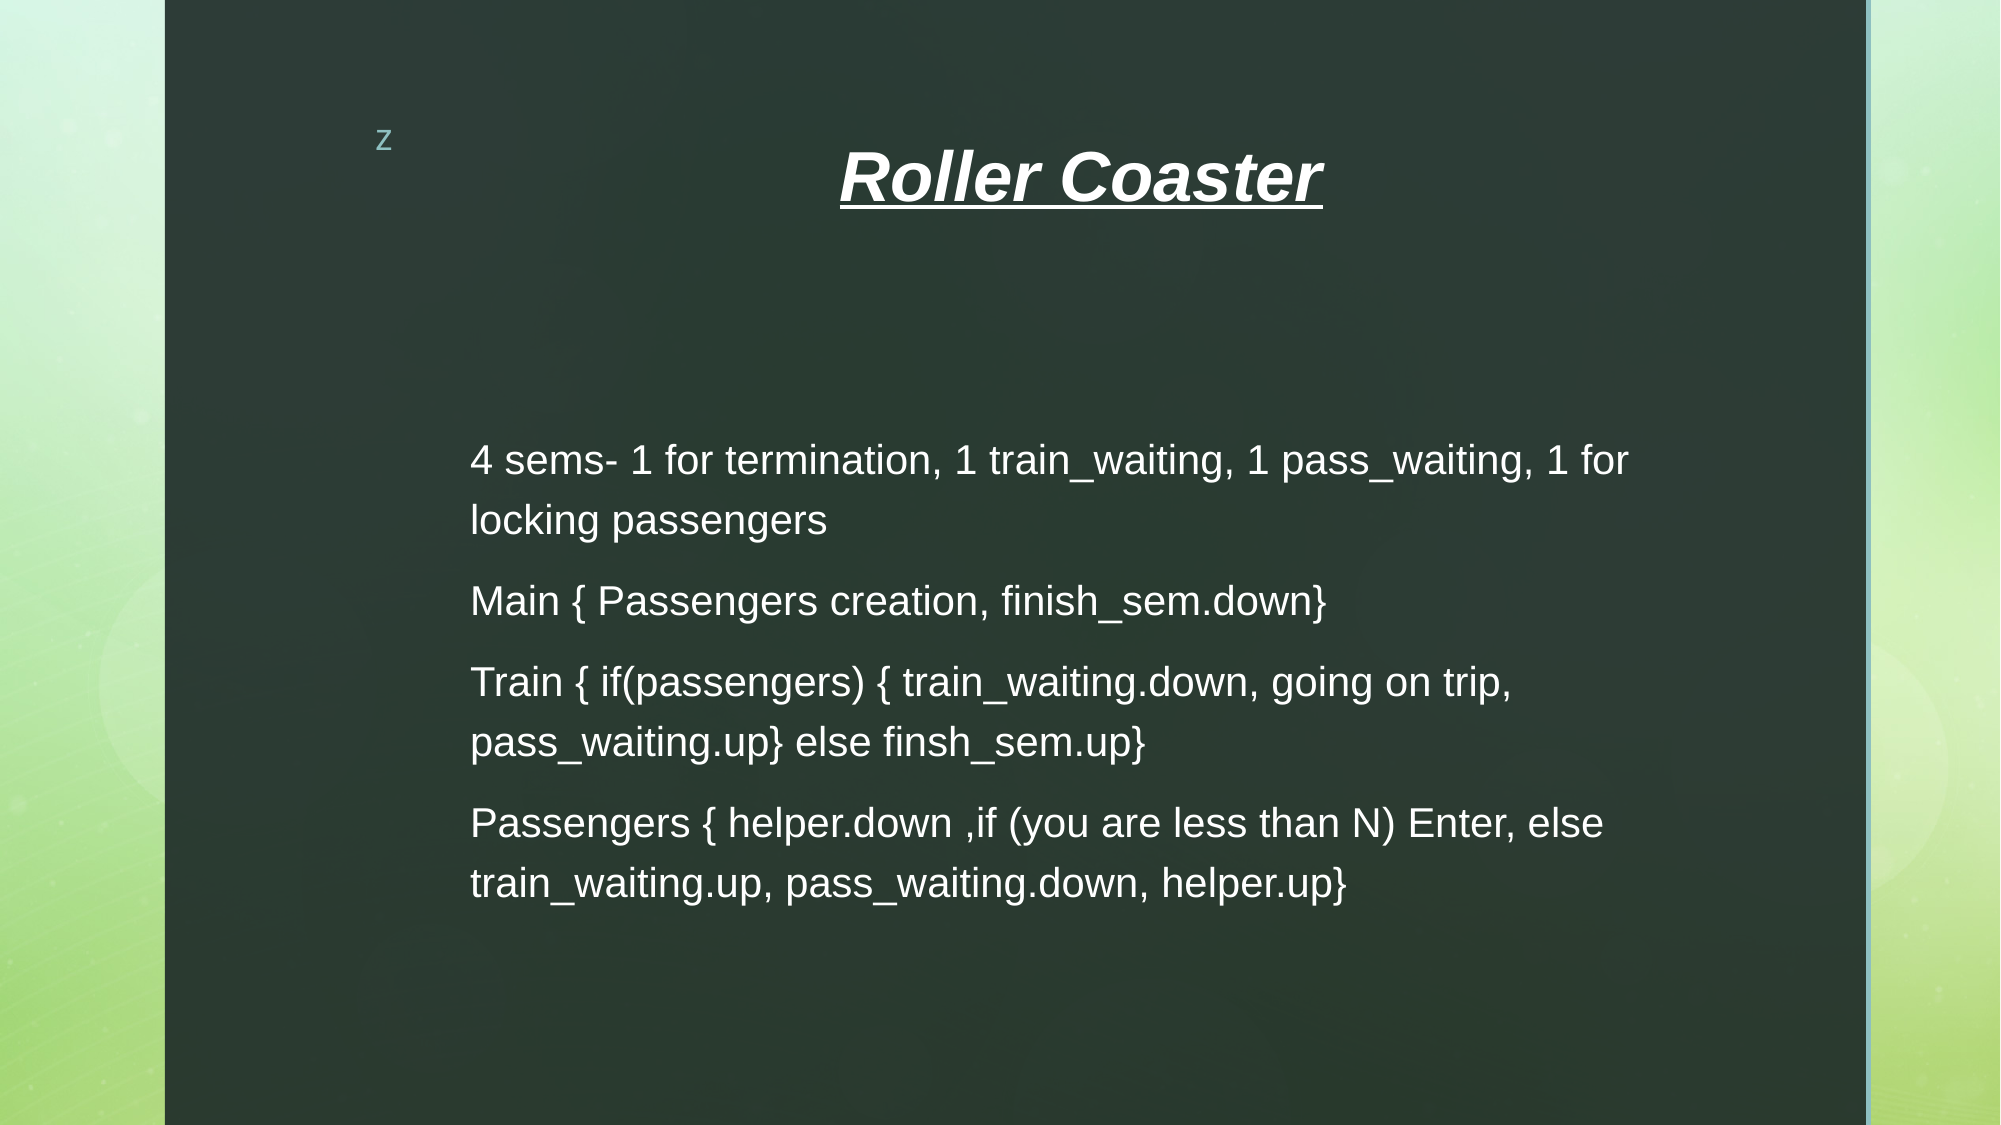

# Roller Coaster
4 sems- 1 for termination, 1 train_waiting, 1 pass_waiting, 1 for locking passengers
Main { Passengers creation, finish_sem.down}
Train { if(passengers) { train_waiting.down, going on trip, pass_waiting.up} else finsh_sem.up}
Passengers { helper.down ,if (you are less than N) Enter, else train_waiting.up, pass_waiting.down, helper.up}